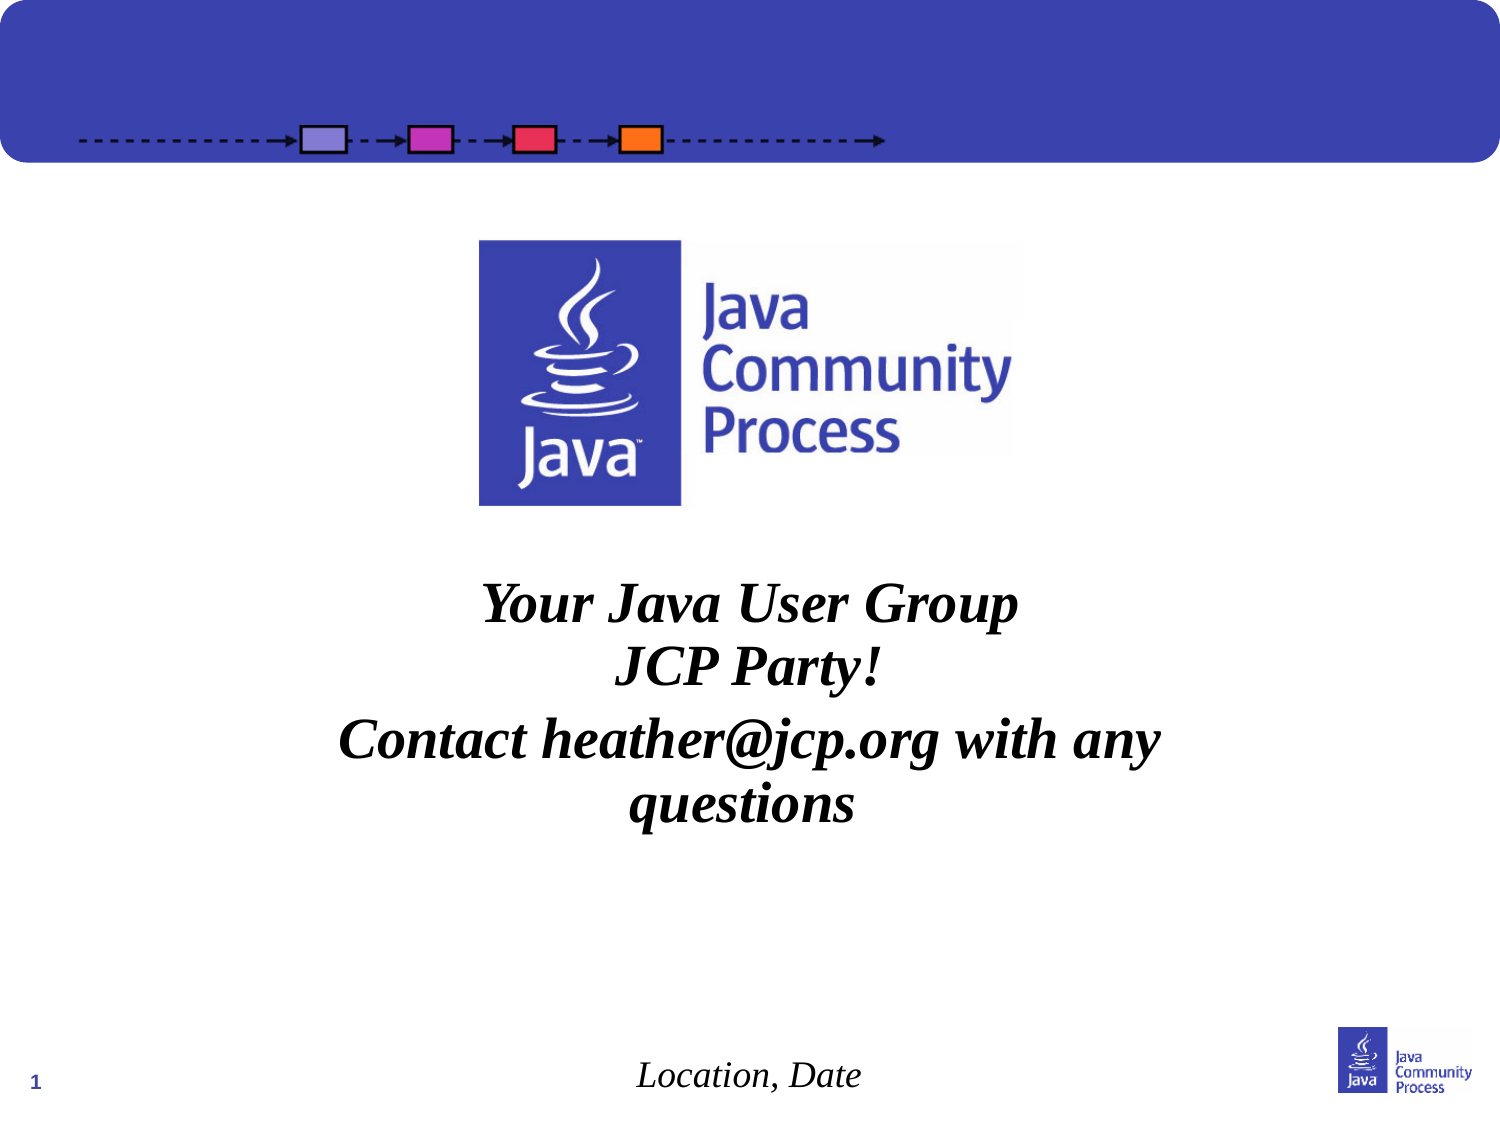

Putting the Community back into the JCP
Your Java User Group
JCP Party!
Contact heather@jcp.org with any questions
Location, Date